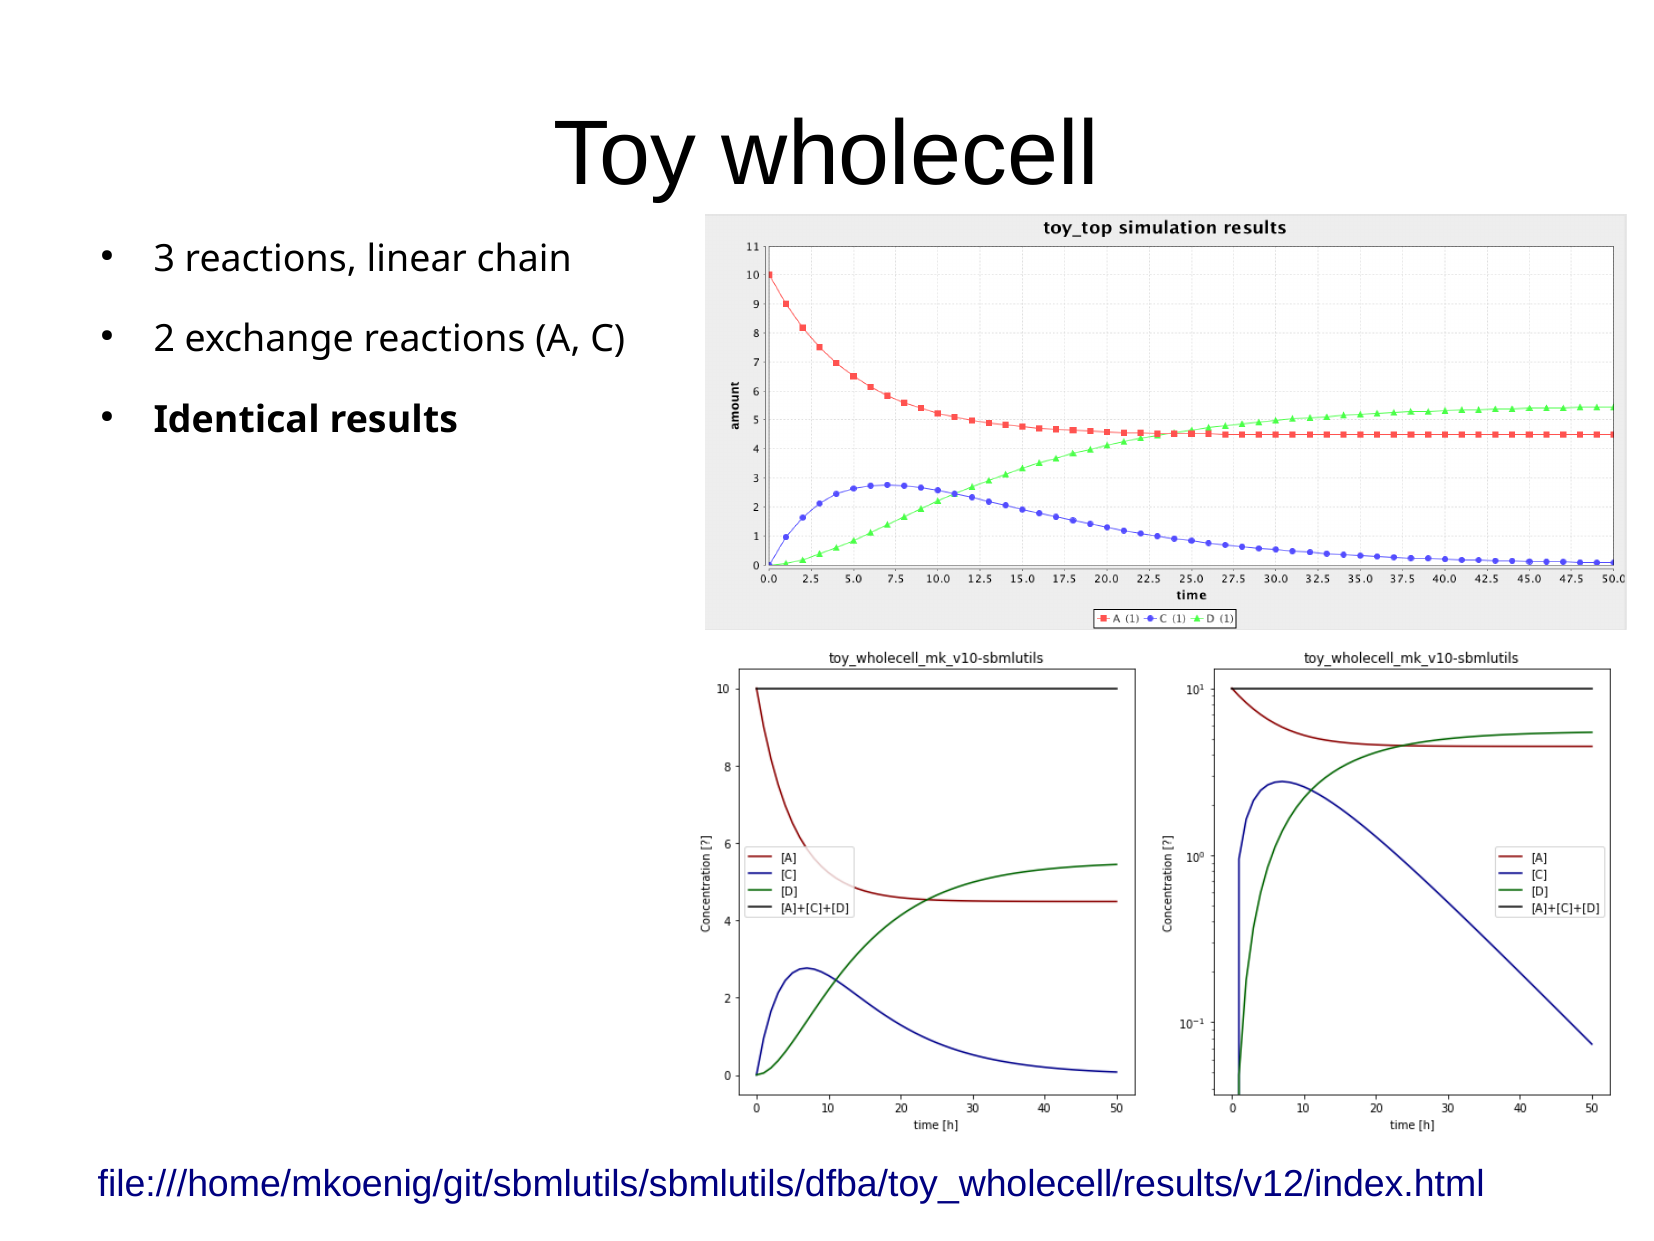

# Toy wholecell
3 reactions, linear chain
2 exchange reactions (A, C)
Identical results
file:///home/mkoenig/git/sbmlutils/sbmlutils/dfba/toy_wholecell/results/v12/index.html